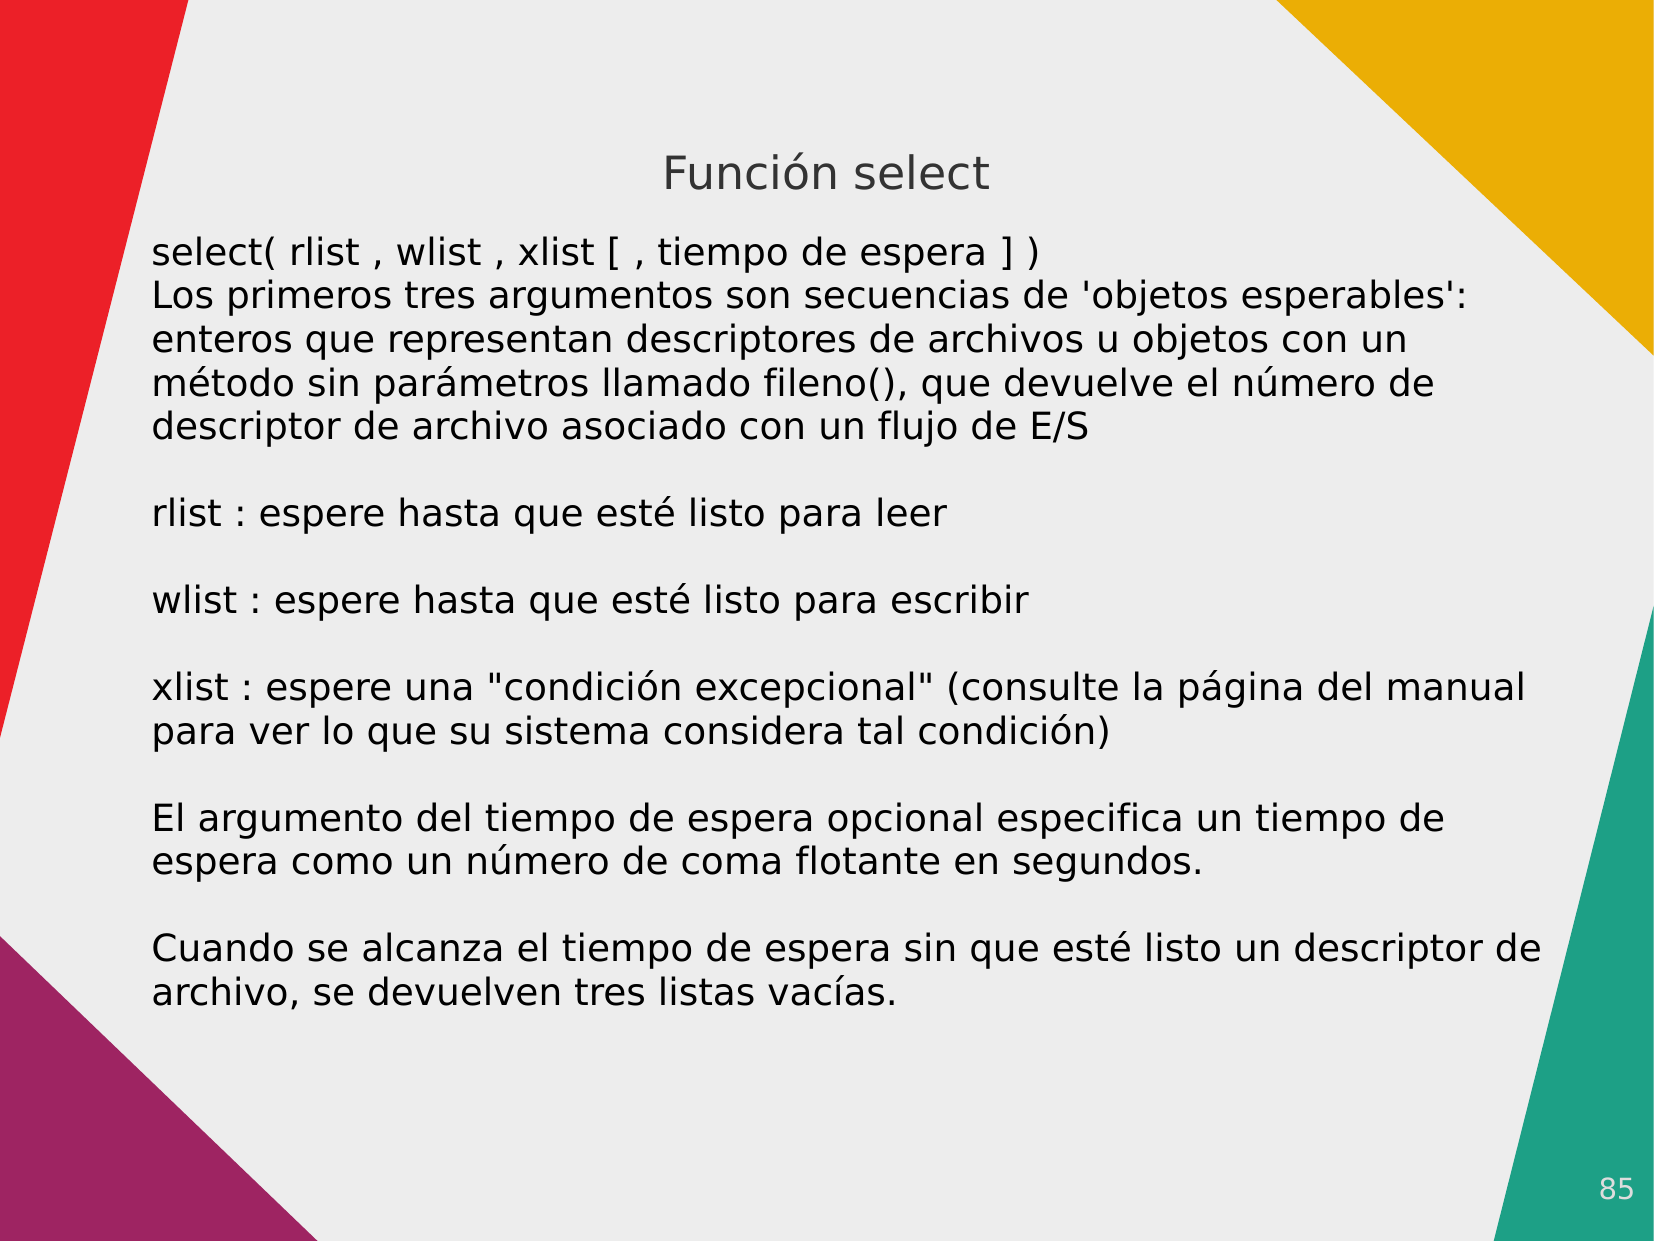

Función select
select( rlist , wlist , xlist [ , tiempo de espera ] )
Los primeros tres argumentos son secuencias de 'objetos esperables': enteros que representan descriptores de archivos u objetos con un método sin parámetros llamado fileno(), que devuelve el número de descriptor de archivo asociado con un flujo de E/S
rlist : espere hasta que esté listo para leer
wlist : espere hasta que esté listo para escribir
xlist : espere una "condición excepcional" (consulte la página del manual para ver lo que su sistema considera tal condición)
El argumento del tiempo de espera opcional especifica un tiempo de espera como un número de coma flotante en segundos.
Cuando se alcanza el tiempo de espera sin que esté listo un descriptor de archivo, se devuelven tres listas vacías.
85